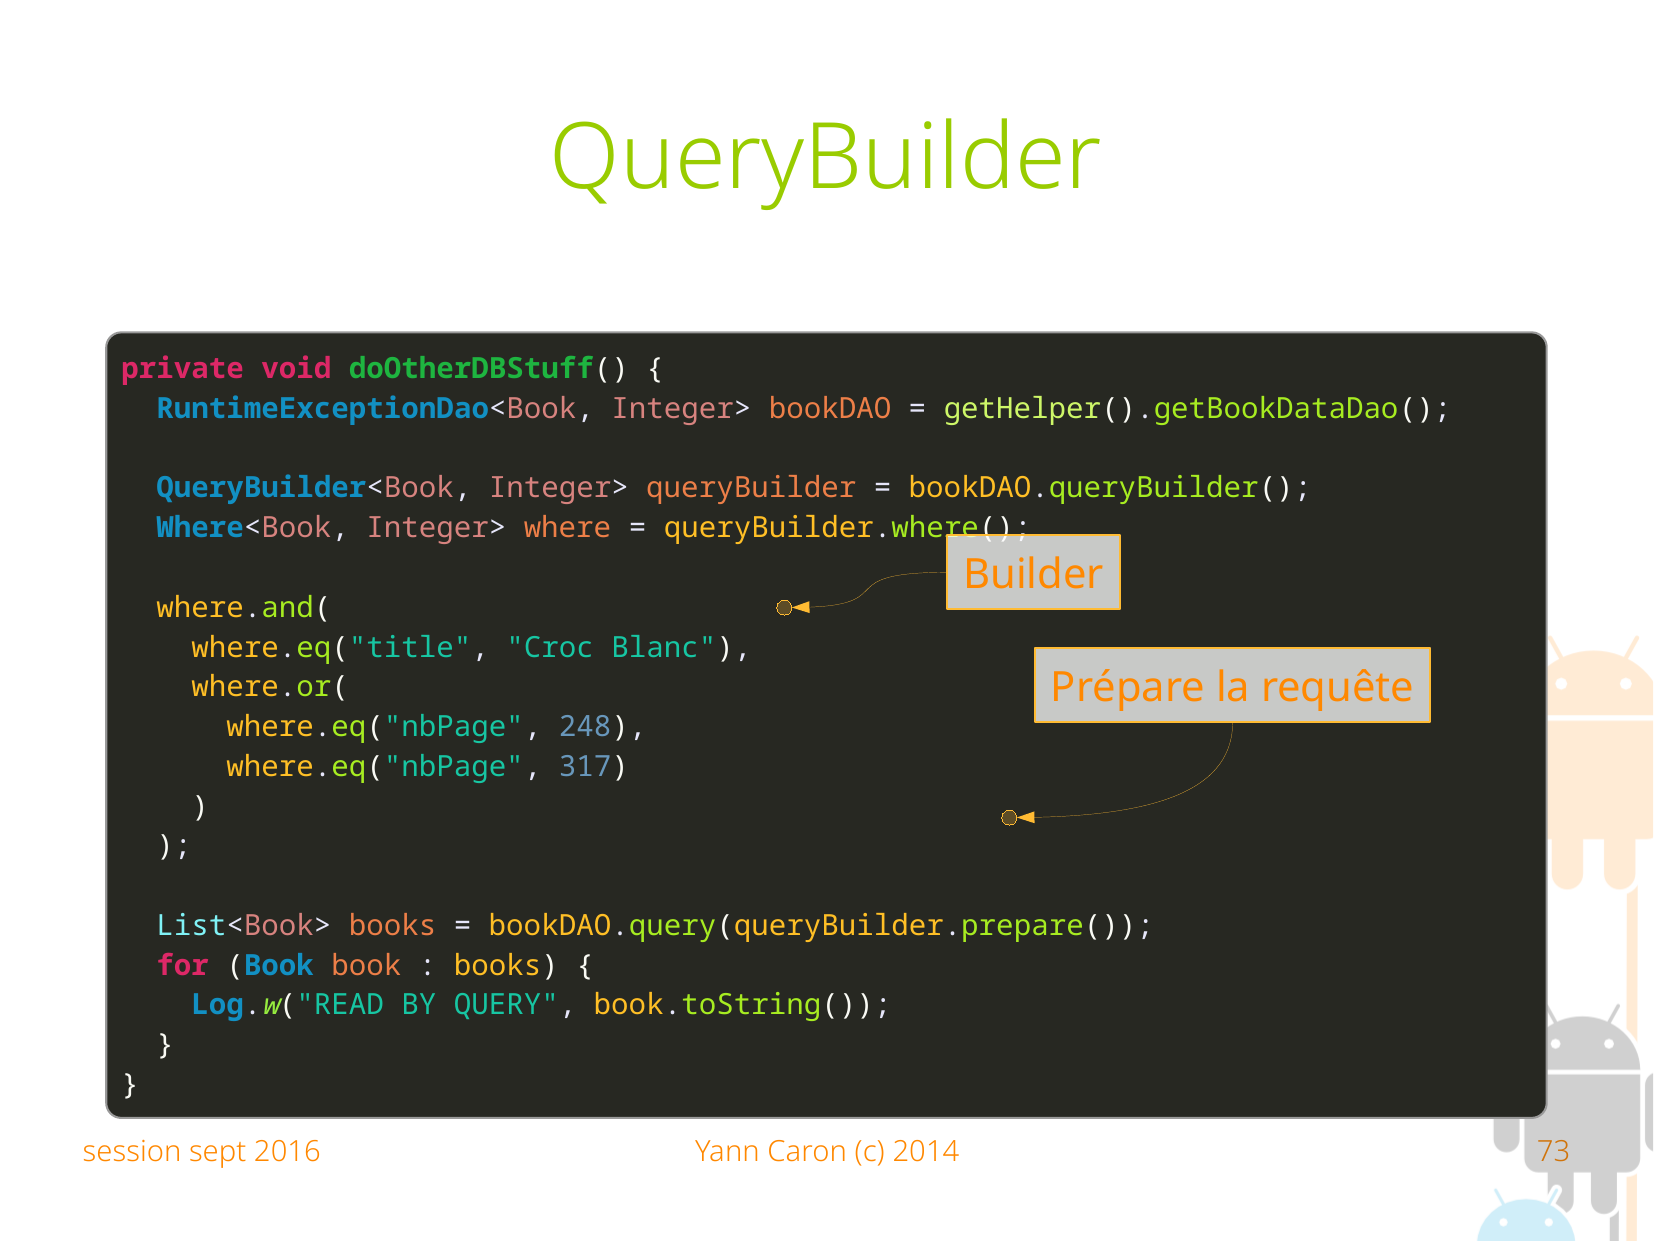

# QueryBuilder
private void doOtherDBStuff() {
 RuntimeExceptionDao<Book, Integer> bookDAO = getHelper().getBookDataDao();
 QueryBuilder<Book, Integer> queryBuilder = bookDAO.queryBuilder();
 Where<Book, Integer> where = queryBuilder.where();
 where.and(
 where.eq("title", "Croc Blanc"),
 where.or(
 where.eq("nbPage", 248),
 where.eq("nbPage", 317)
 )
 );
 List<Book> books = bookDAO.query(queryBuilder.prepare());
 for (Book book : books) {
 Log.w("READ BY QUERY", book.toString());
 }
}
Builder
Prépare la requête
session sept 2016
Yann Caron (c) 2014
73